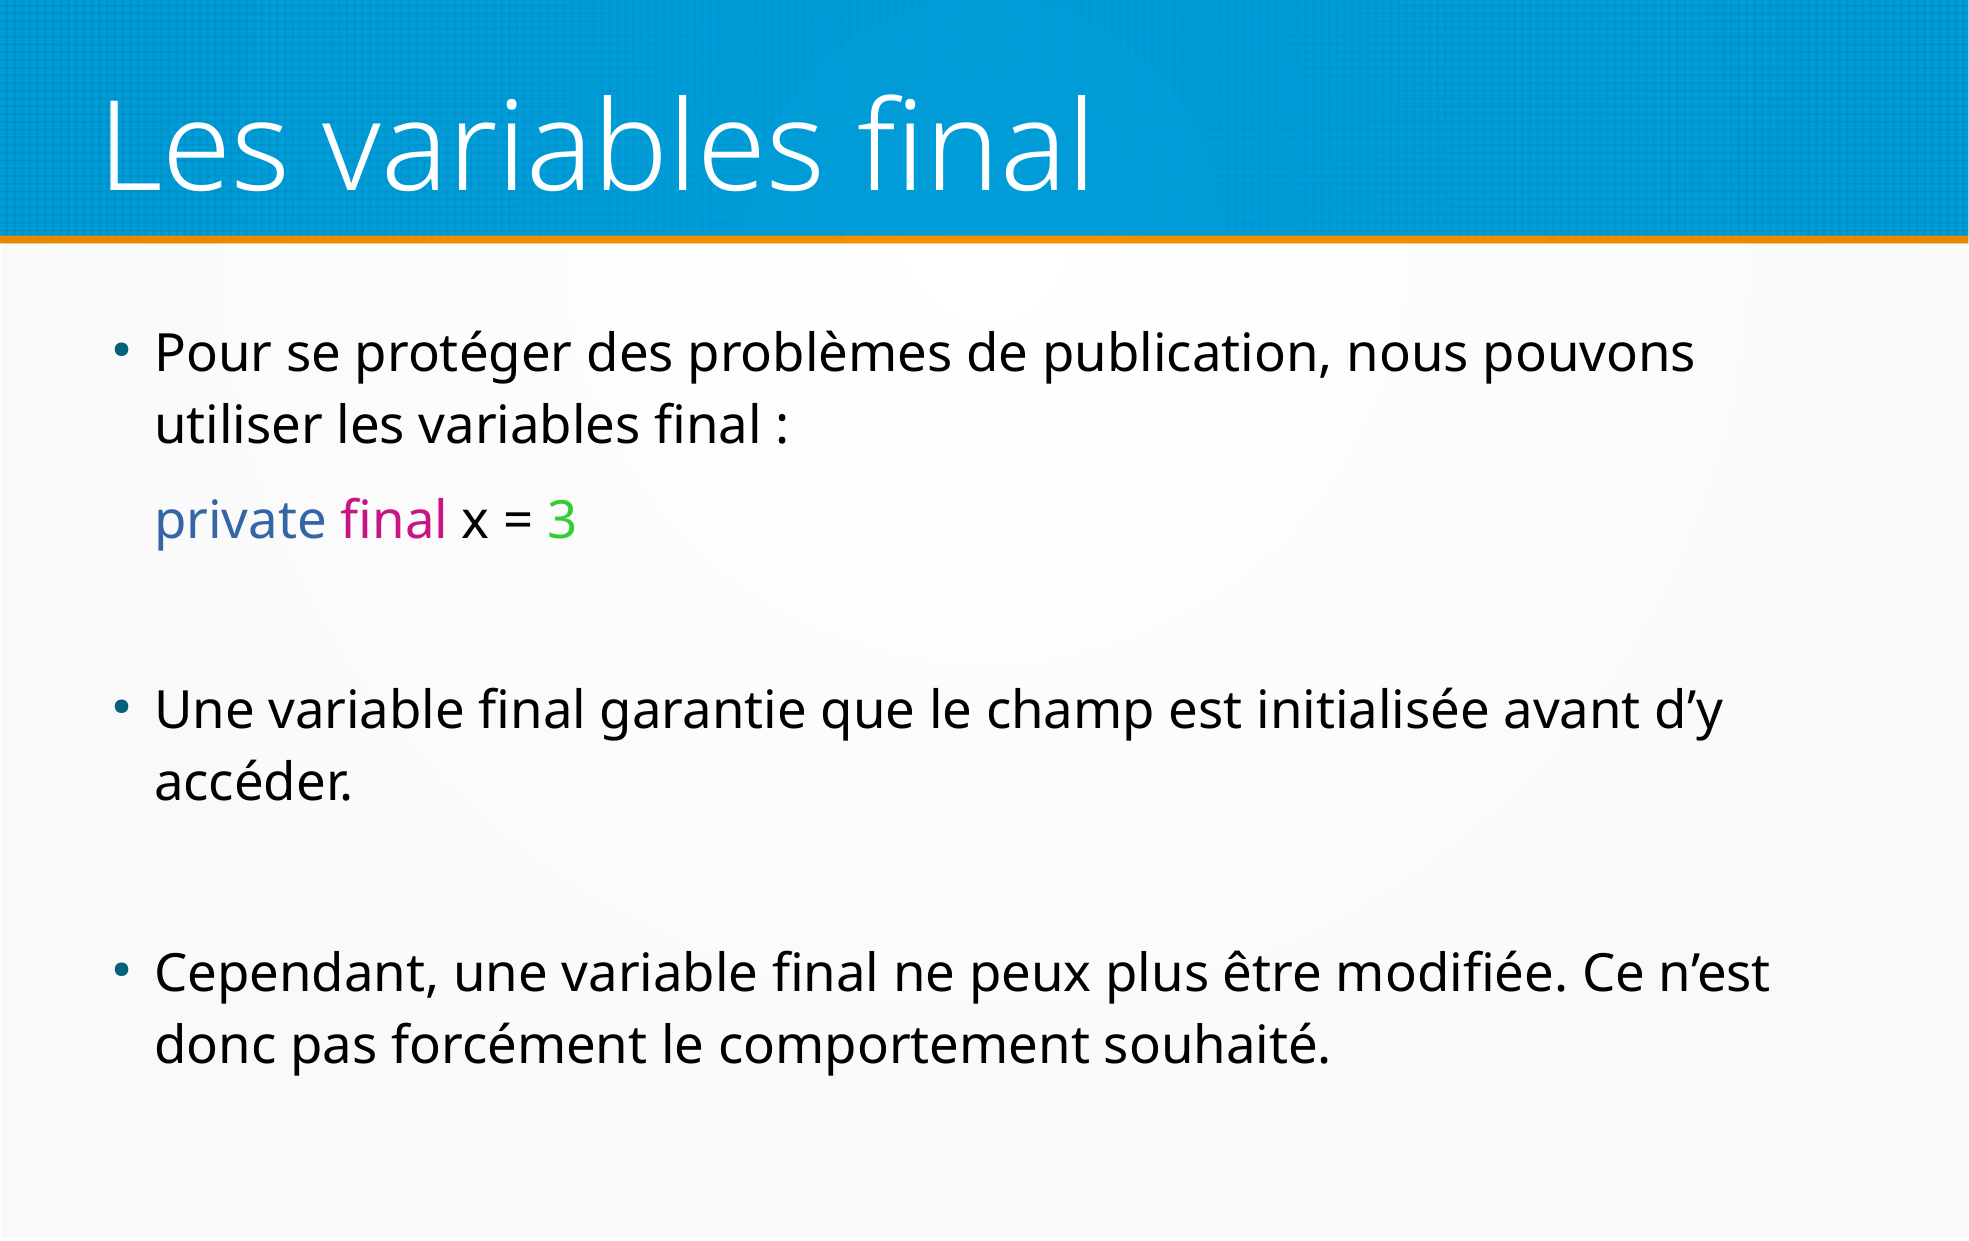

# Les variables final
Pour se protéger des problèmes de publication, nous pouvons utiliser les variables final :
private final x = 3
Une variable final garantie que le champ est initialisée avant d’y accéder.
Cependant, une variable final ne peux plus être modifiée. Ce n’est donc pas forcément le comportement souhaité.